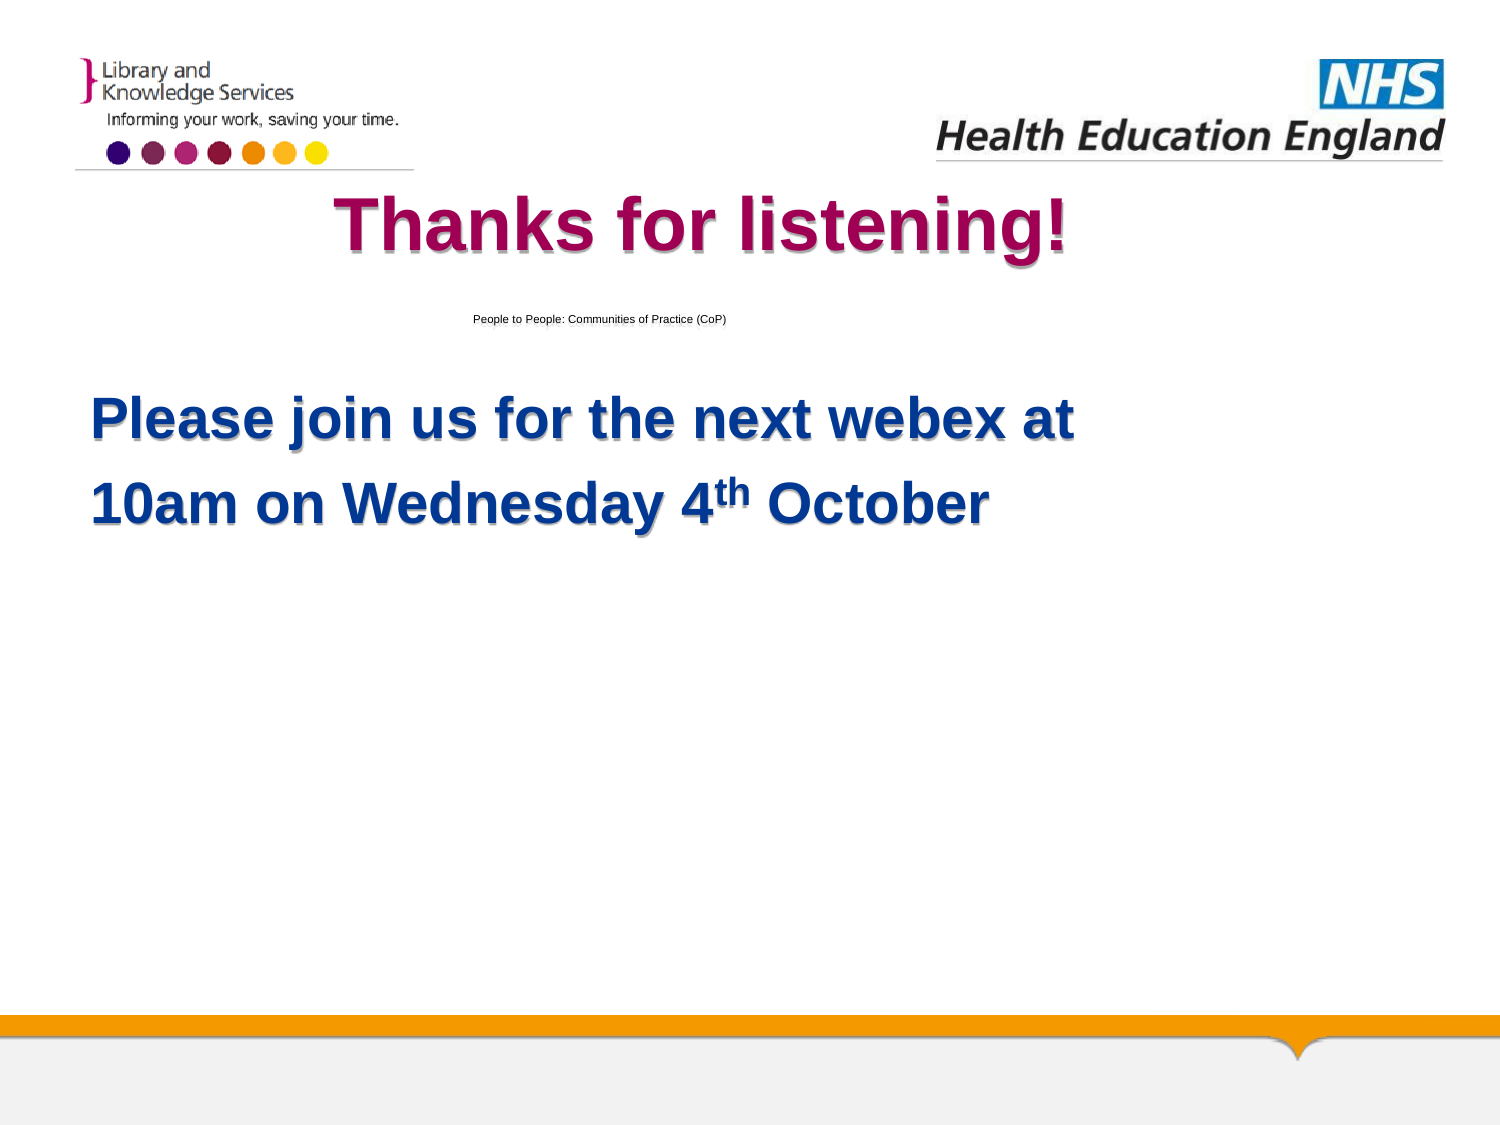

# Thanks for listening!
Please join us for the next webex at
10am on Wednesday 4th October
People to People: Communities of Practice (CoP)